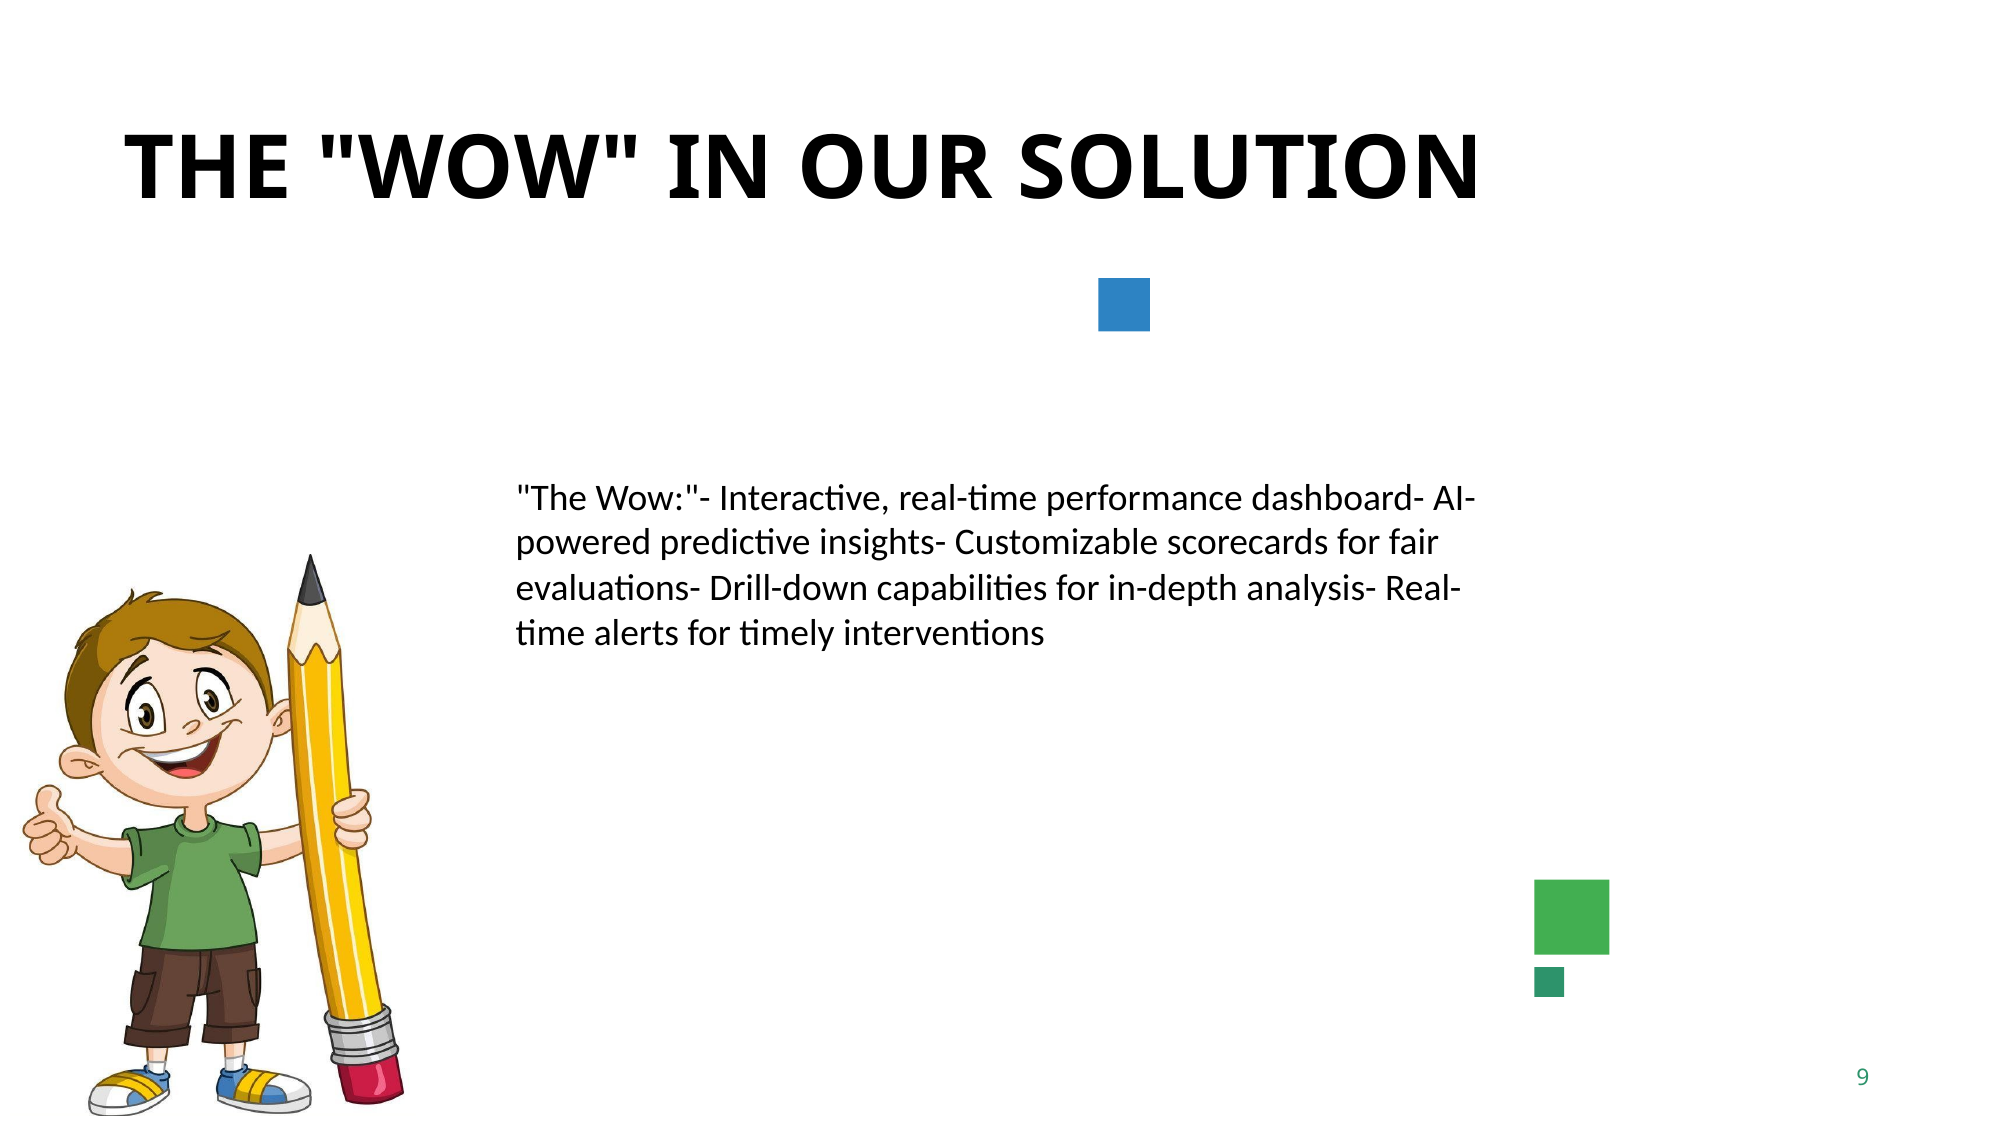

# THE "WOW" IN OUR SOLUTION
"The Wow:"- Interactive, real-time performance dashboard- AI-powered predictive insights- Customizable scorecards for fair evaluations- Drill-down capabilities for in-depth analysis- Real-time alerts for timely interventions
3/21/2024 Annual Review